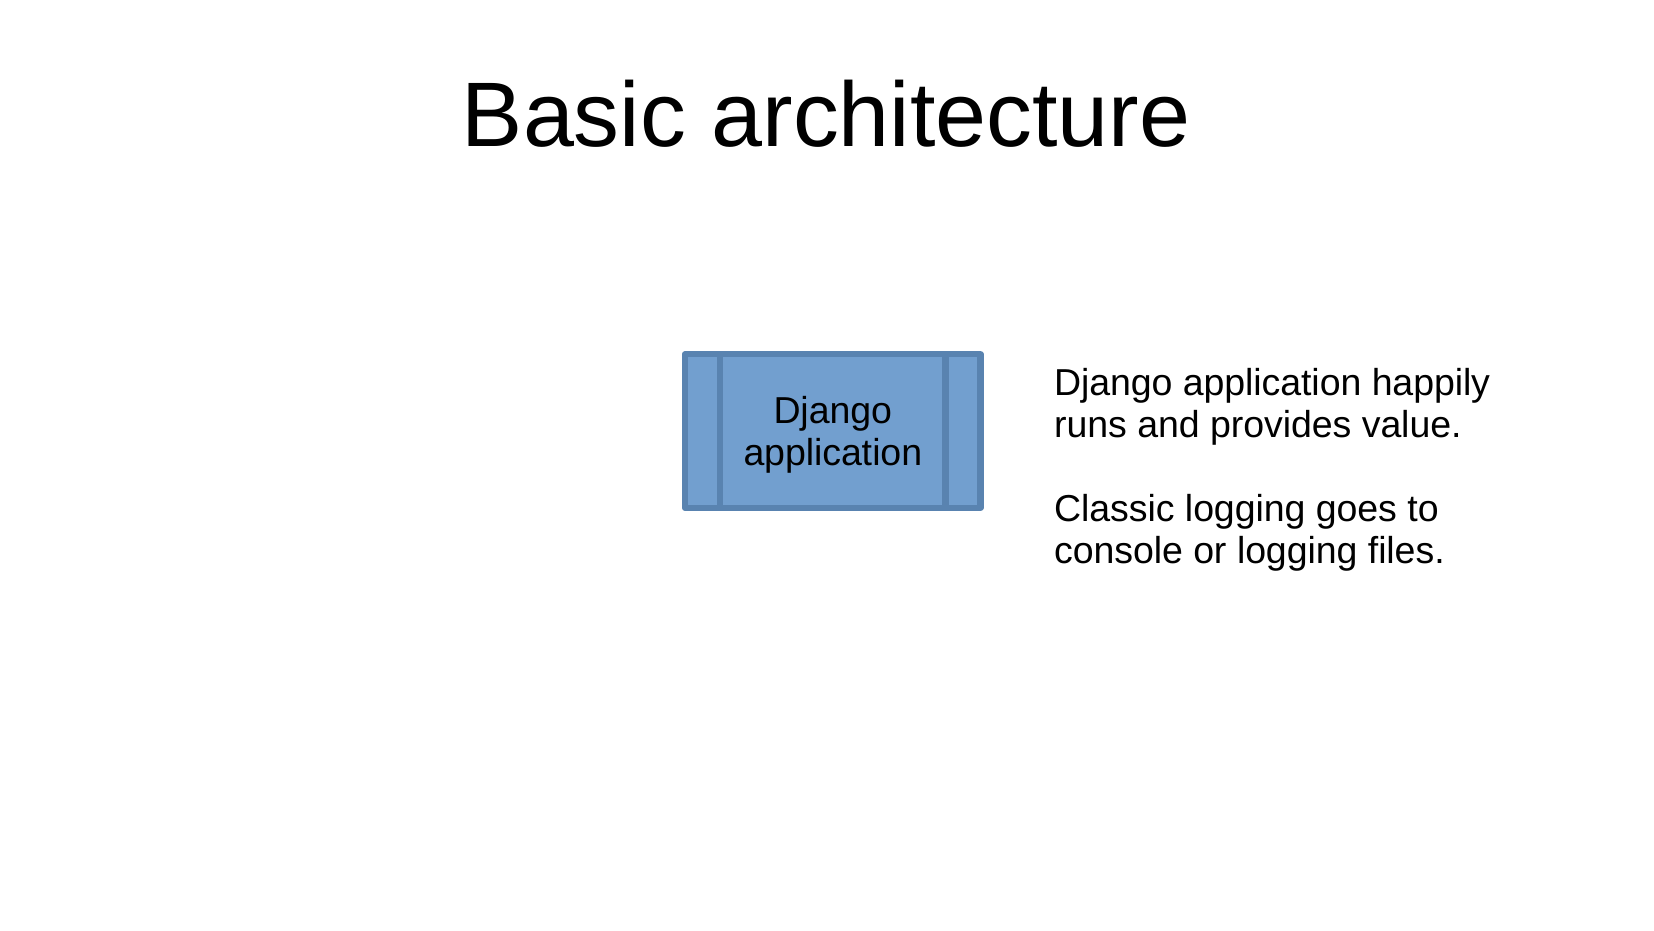

# Basic architecture
Django
application
Django application happily runs and provides value.
Classic logging goes to console or logging files.